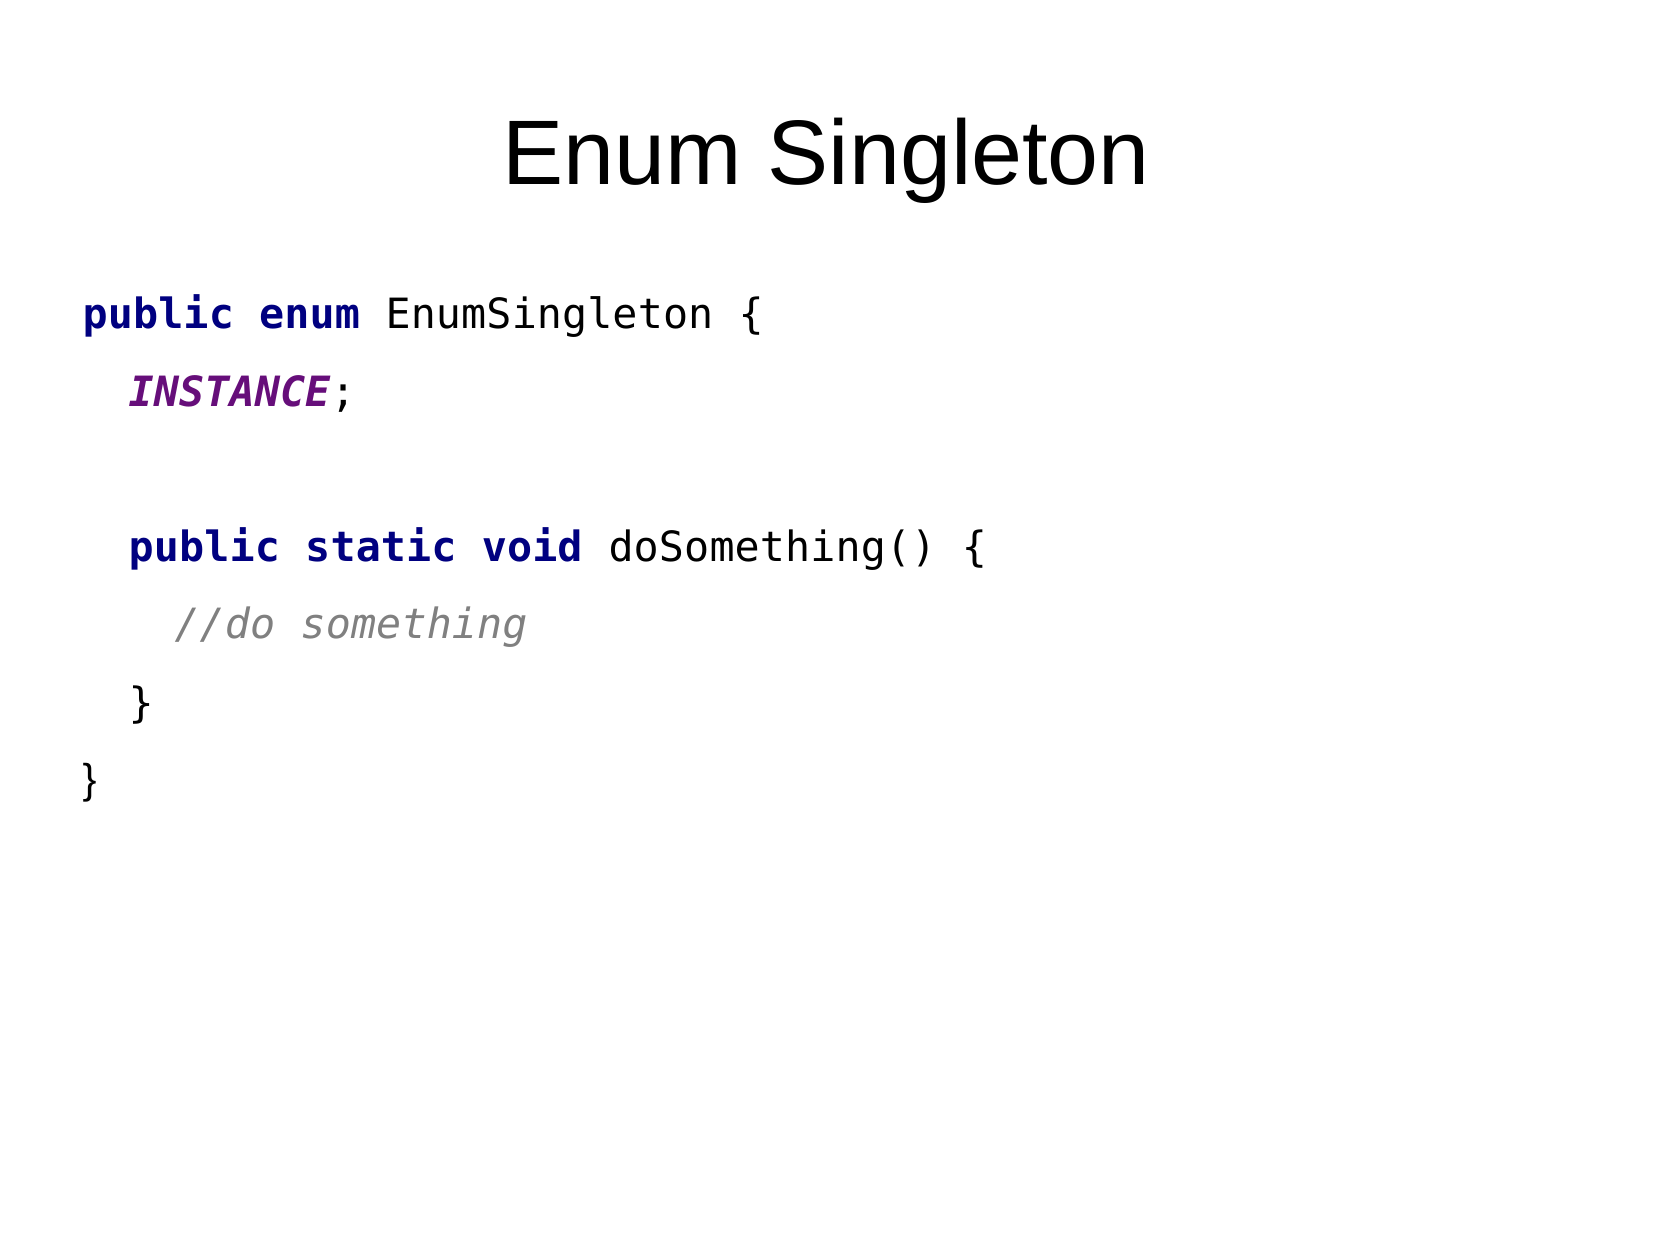

# Enum Singleton
public enum EnumSingleton {
 INSTANCE;
 public static void doSomething() {
 //do something
 }
}